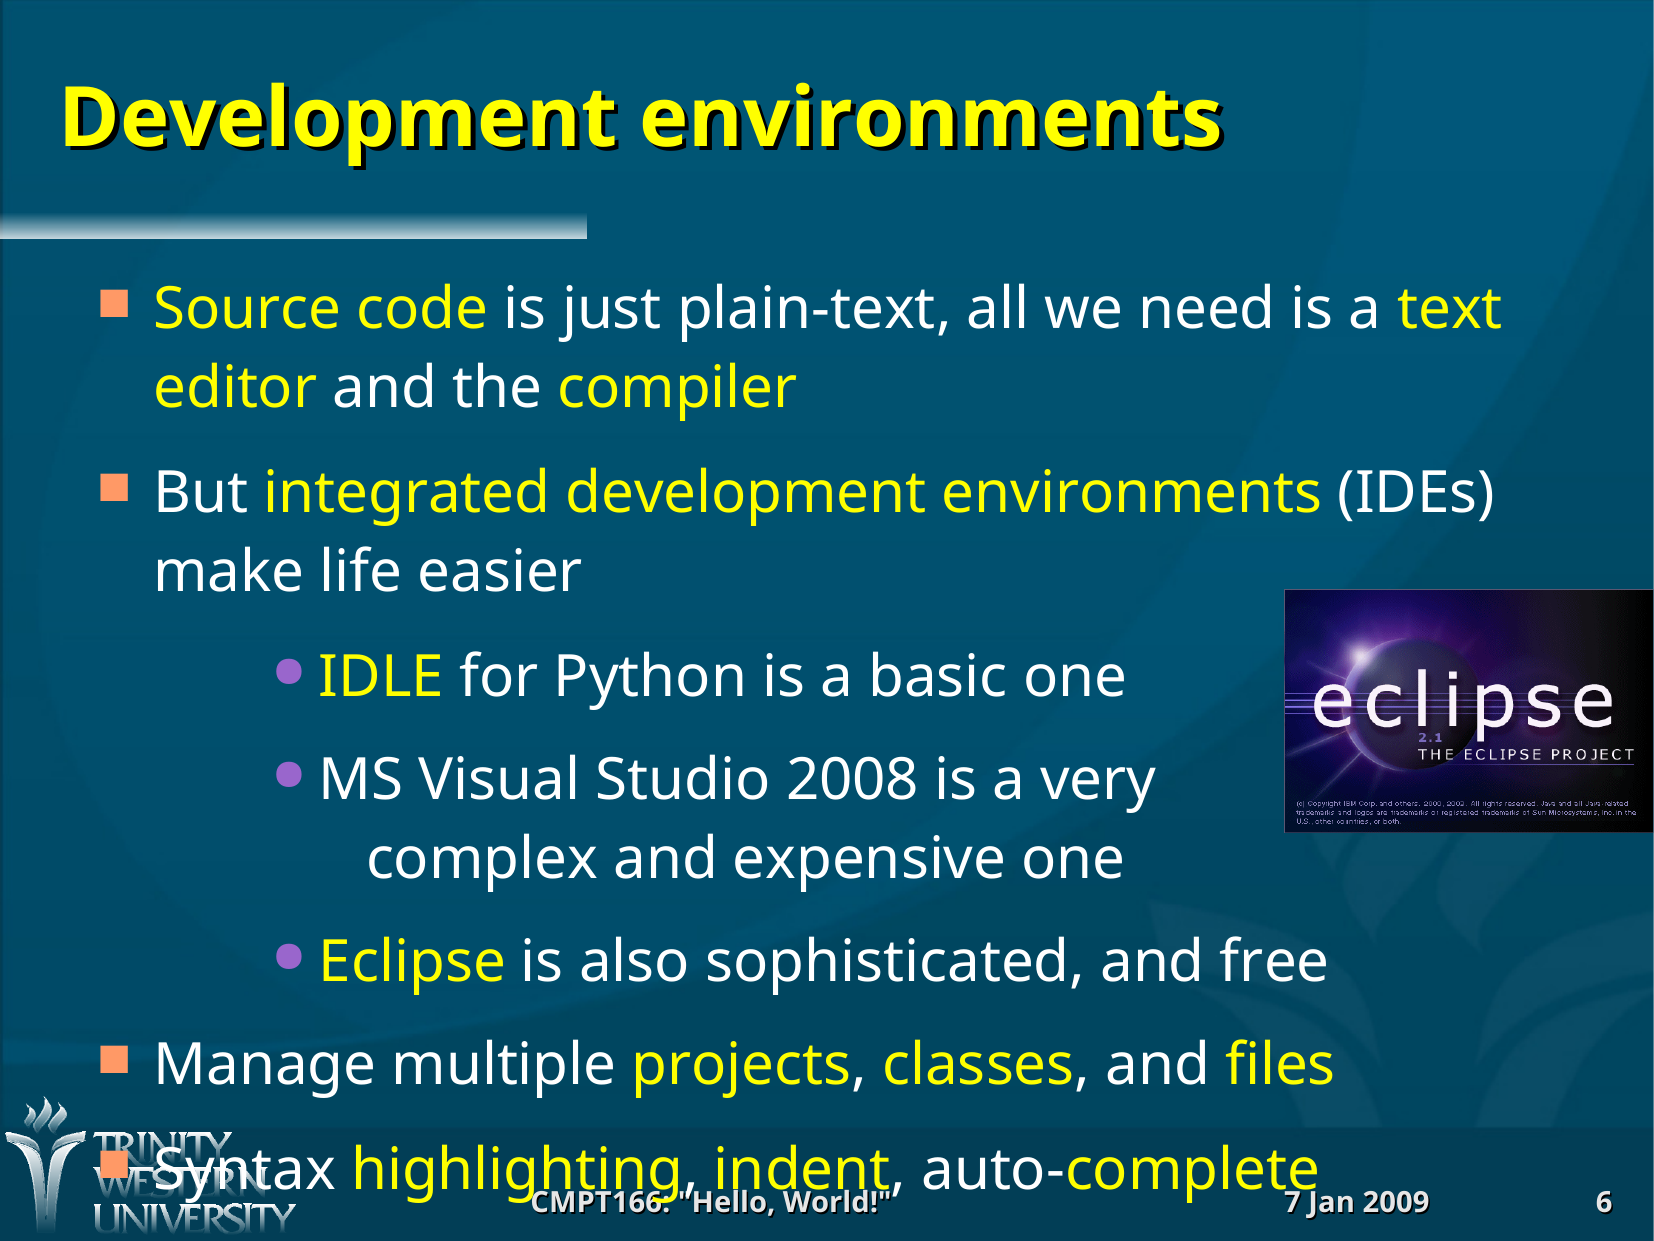

# Development environments
Source code is just plain-text, all we need is a text editor and the compiler
But integrated development environments (IDEs) make life easier
IDLE for Python is a basic one
MS Visual Studio 2008 is a very
complex and expensive one
Eclipse is also sophisticated, and free
Manage multiple projects, classes, and files
Syntax highlighting, indent, auto-complete
CMPT166: "Hello, World!"
7 Jan 2009
6